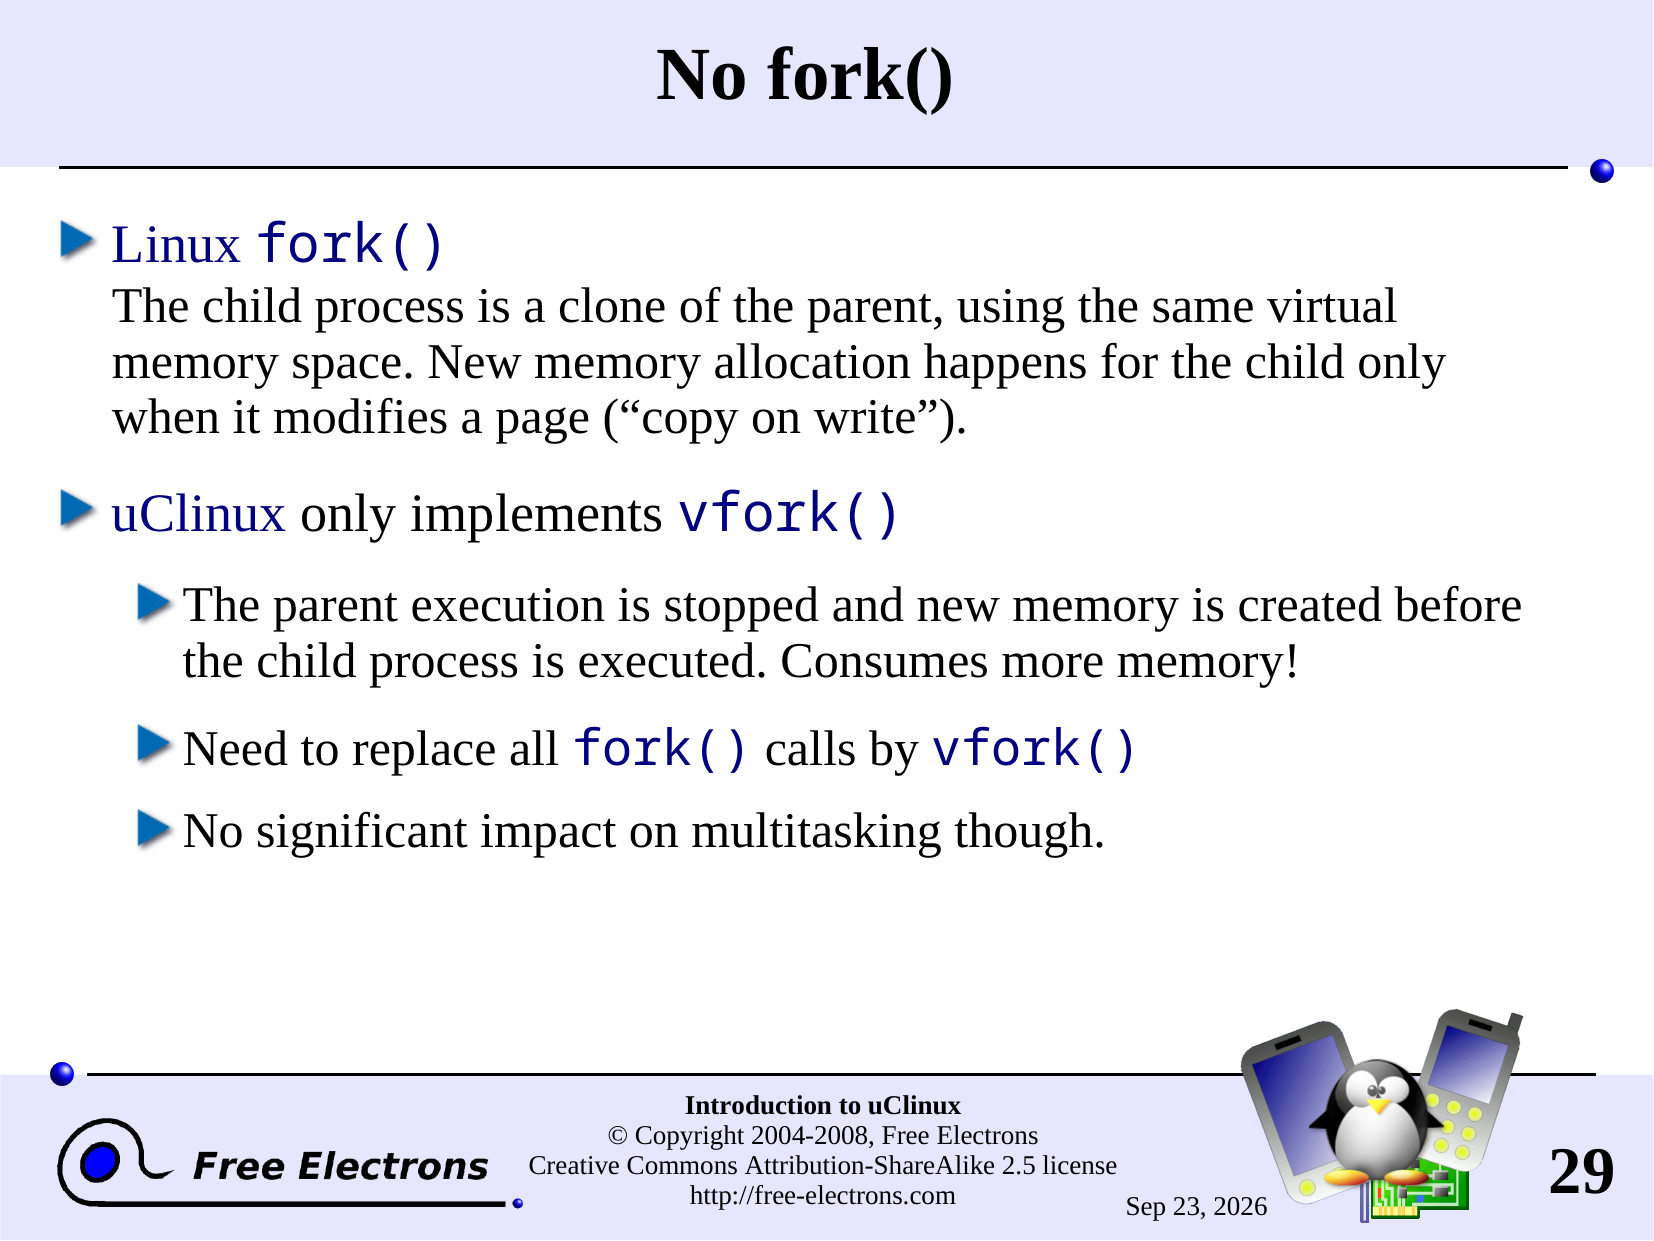

# No fork()
Linux fork()
The child process is a clone of the parent, using the same virtual memory space. New memory allocation happens for the child only when it modifies a page (“copy on write”).
uClinux only implements vfork()
The parent execution is stopped and new memory is created before the child process is executed. Consumes more memory!
Need to replace all fork() calls by vfork()
No significant impact on multitasking though.